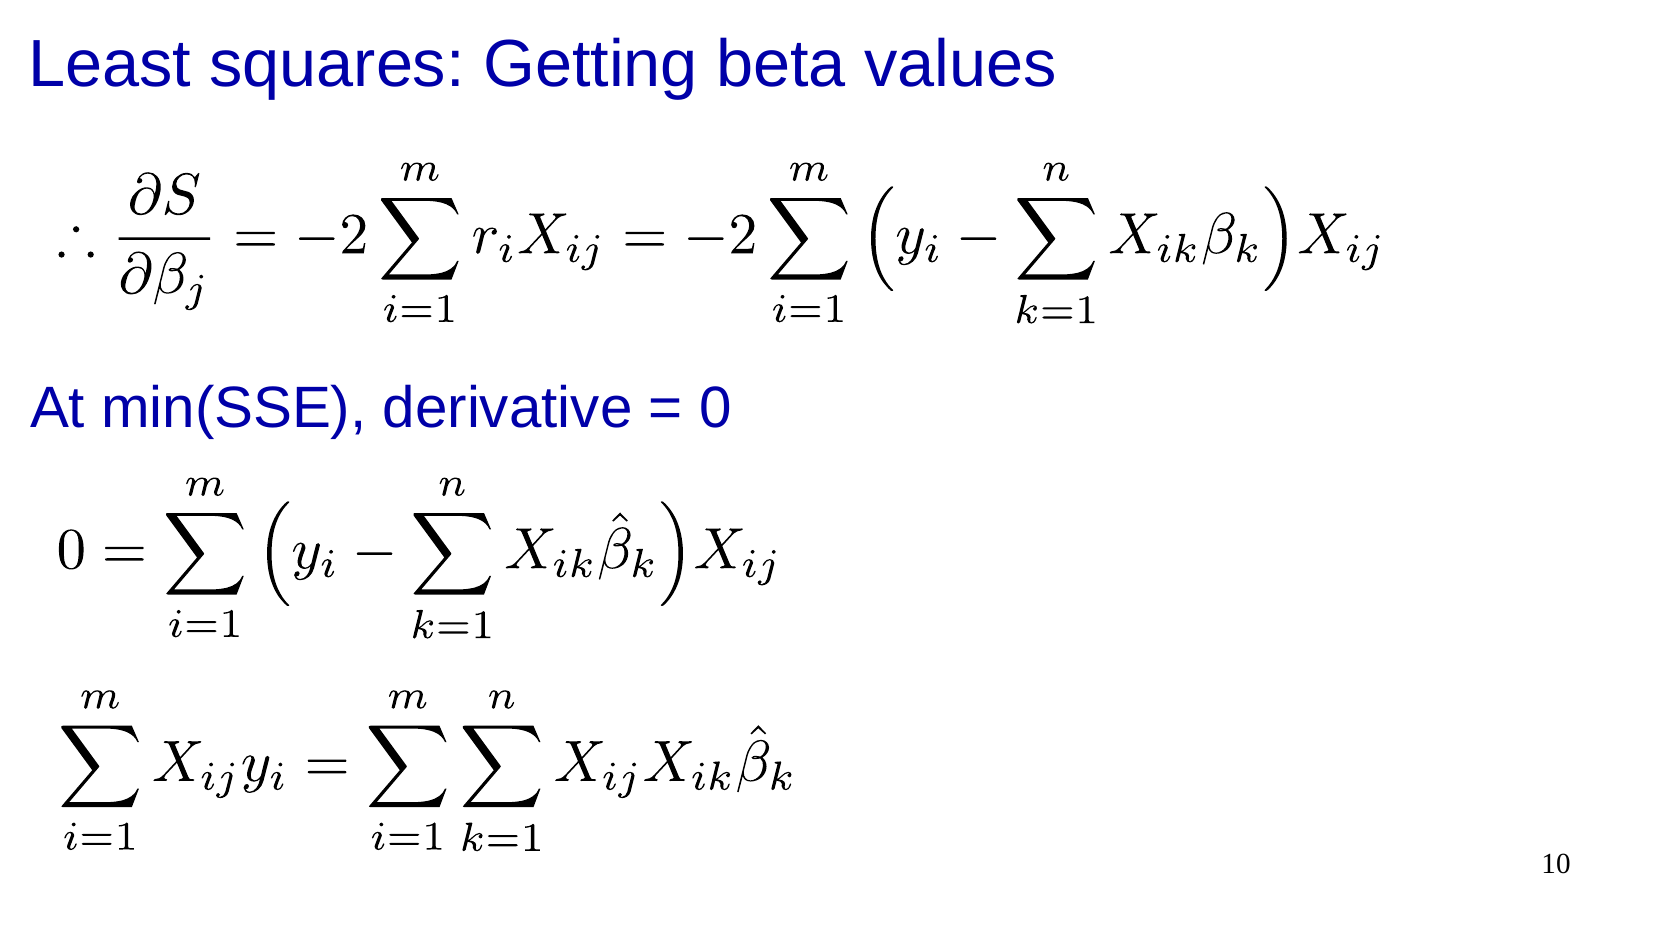

# Least squares: Getting beta values
At min(SSE), derivative = 0
10